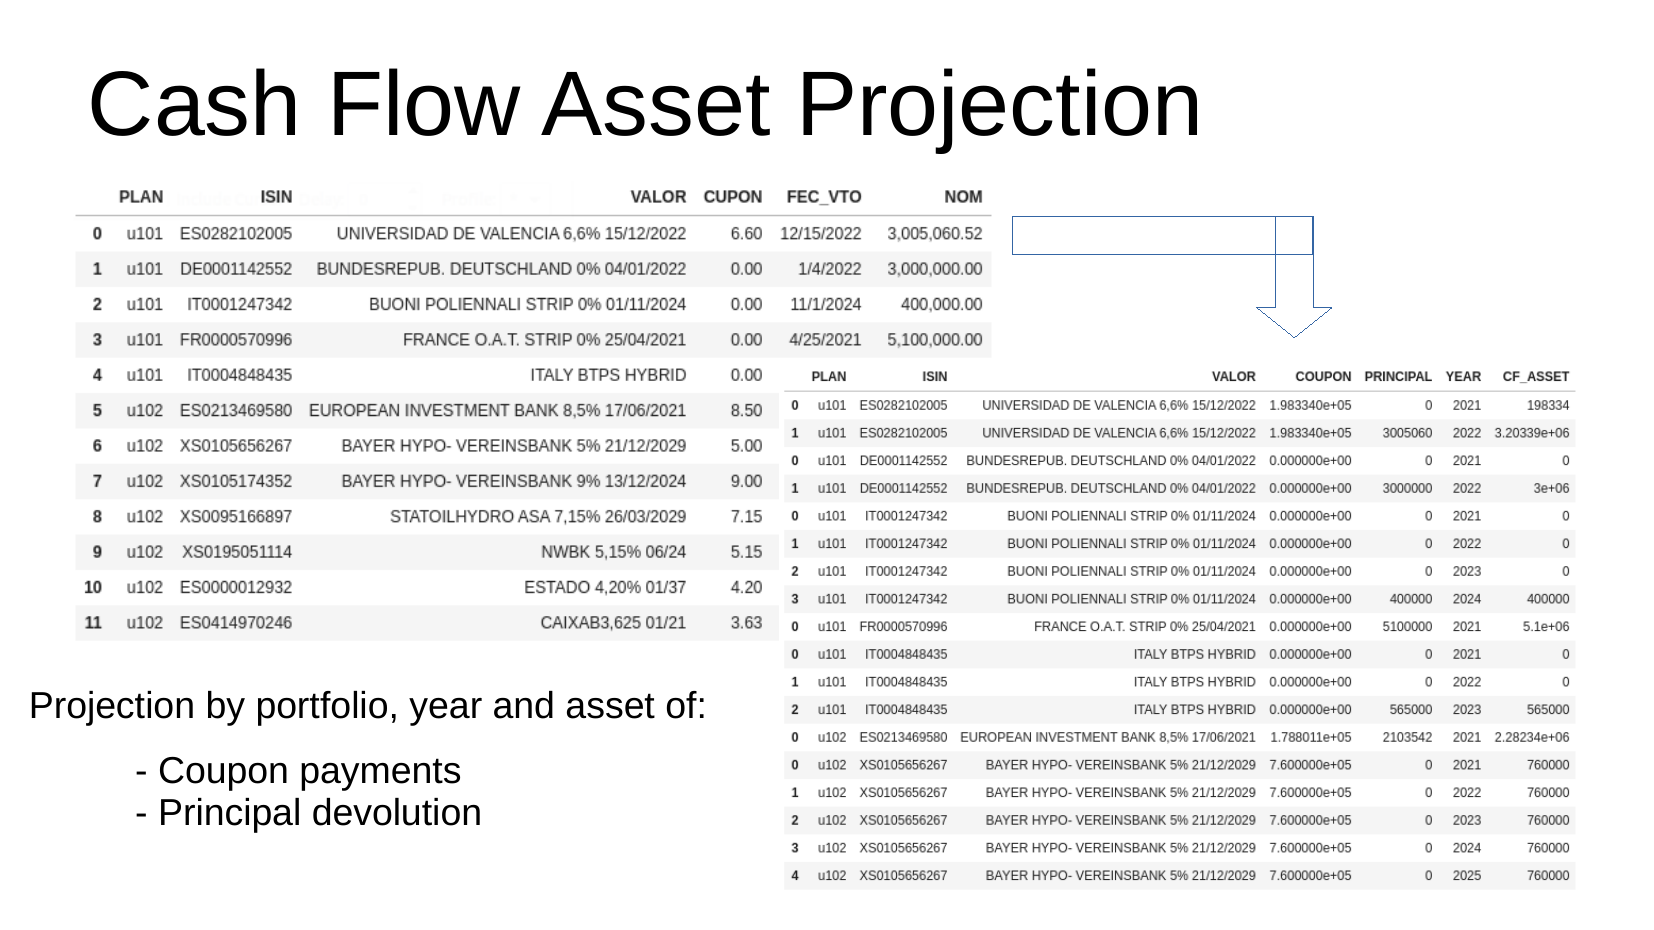

# Cash Flow Asset Projection
Projection by portfolio, year and asset of:
- Coupon payments
- Principal devolution